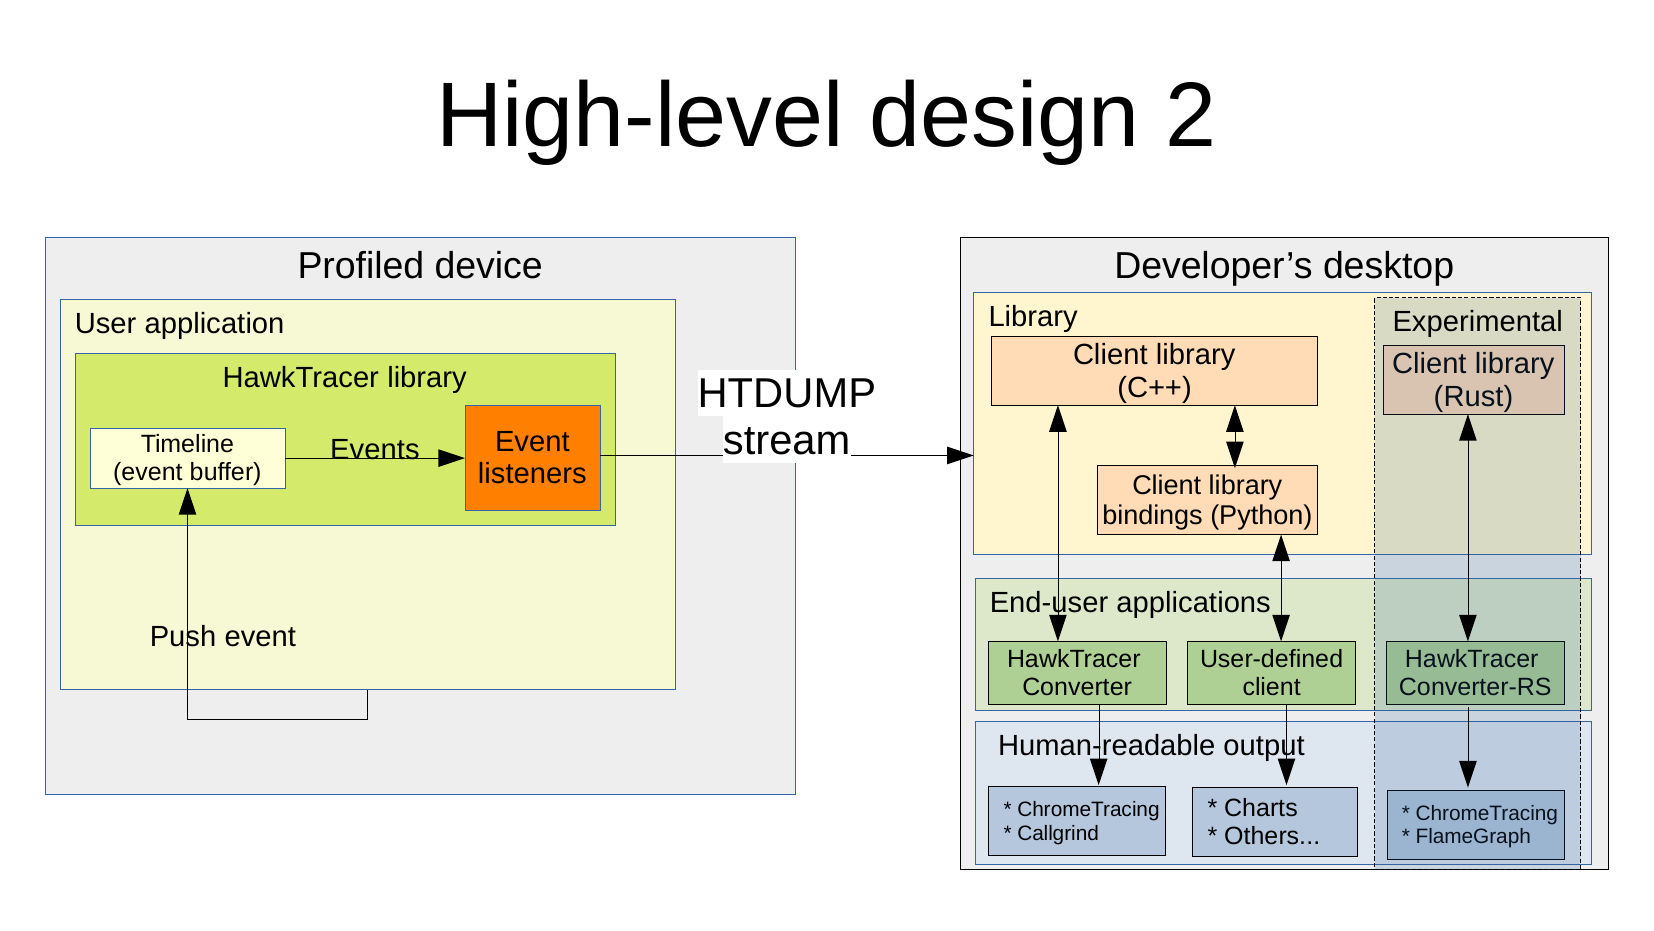

# High-level design 2
Profiled device
Developer’s desktop
Library
Experimental
User application
Client library
(C++)
Client library
(Rust)
HawkTracer library
Event
listeners
Timeline
(event buffer)
HTDUMP
stream
Events
Client library
bindings (Python)
End-user applications
Push event
HawkTracer
Converter
User-defined
client
HawkTracer
Converter-RS
 Human-readable output
* ChromeTracing
* Callgrind
* Charts
* Others...
* ChromeTracing
* FlameGraph